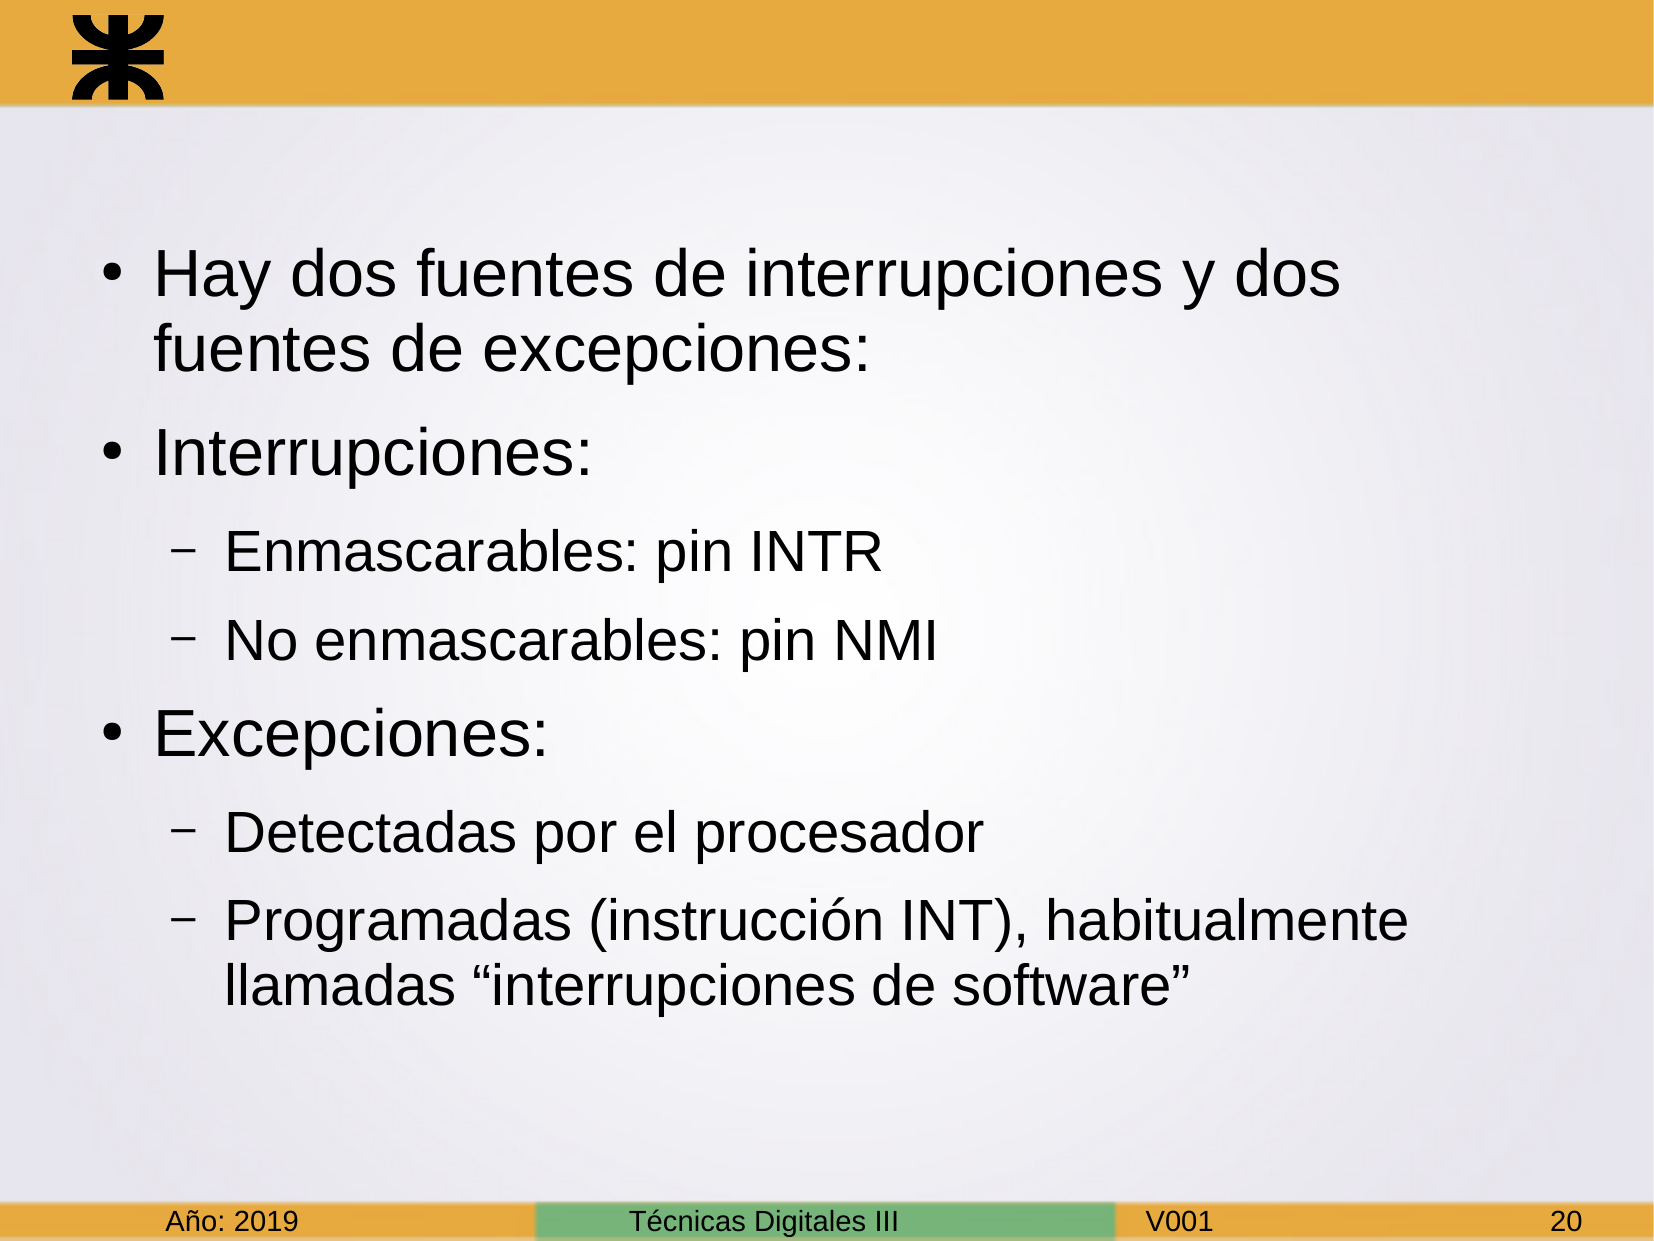

#
Hay dos fuentes de interrupciones y dos fuentes de excepciones:
Interrupciones:
Enmascarables: pin INTR
No enmascarables: pin NMI
Excepciones:
Detectadas por el procesador
Programadas (instrucción INT), habitualmente llamadas “interrupciones de software”
2013
Técnicas Digitales III
20